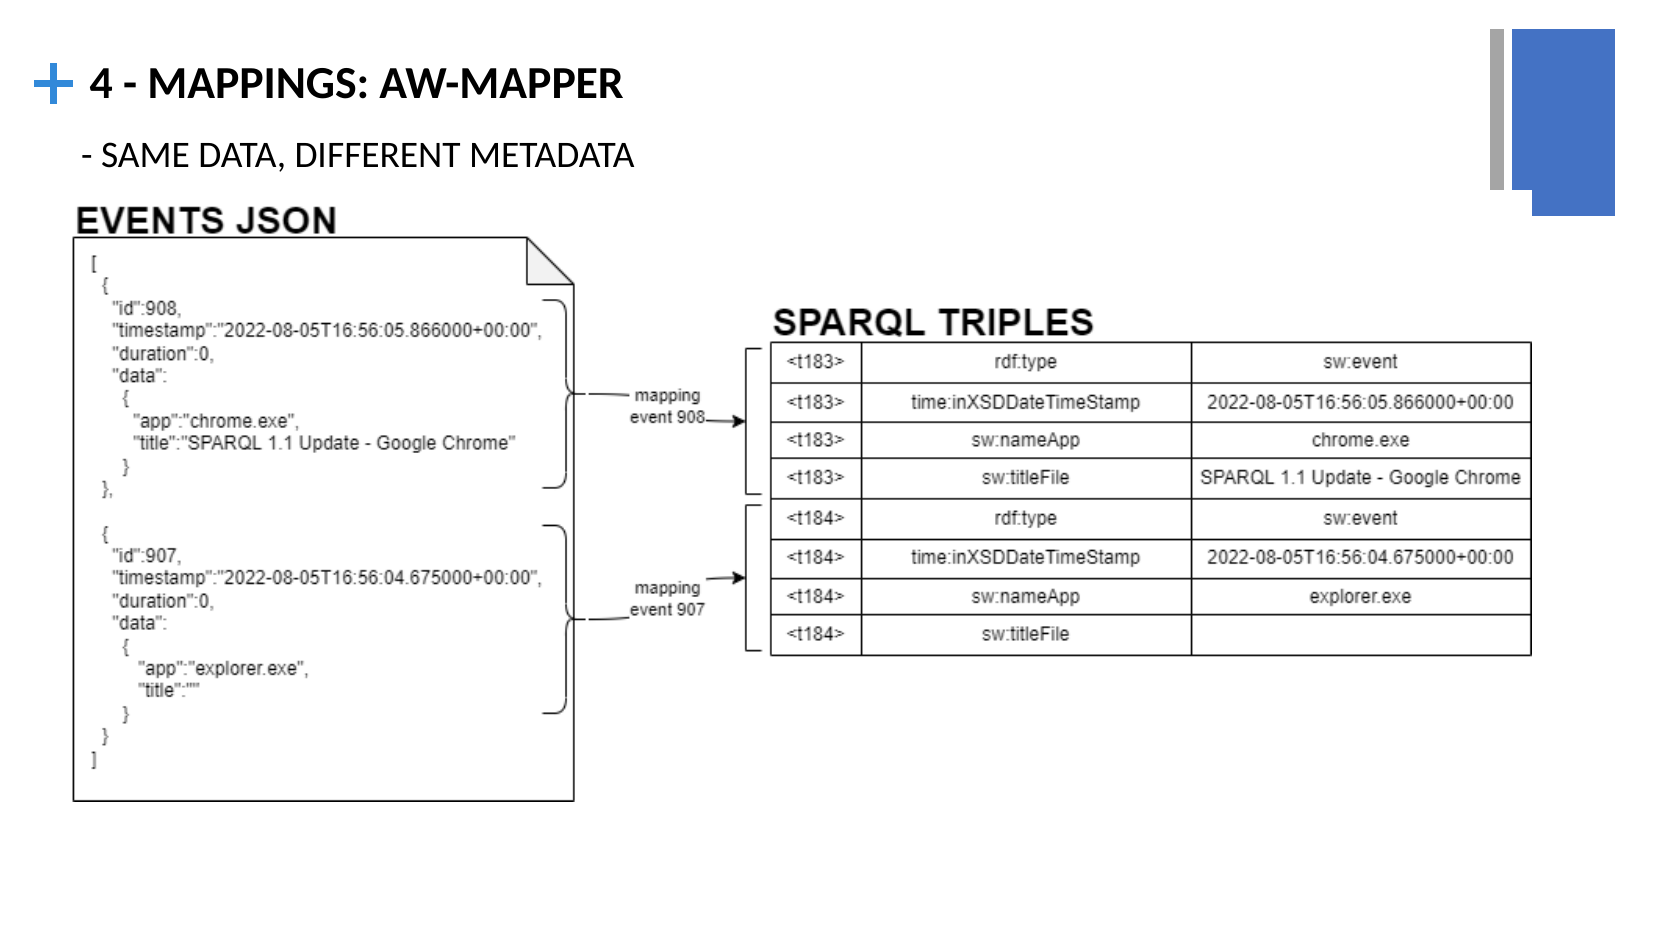

4 - MAPPINGS: AW-MAPPER
- SAME DATA, DIFFERENT METADATA